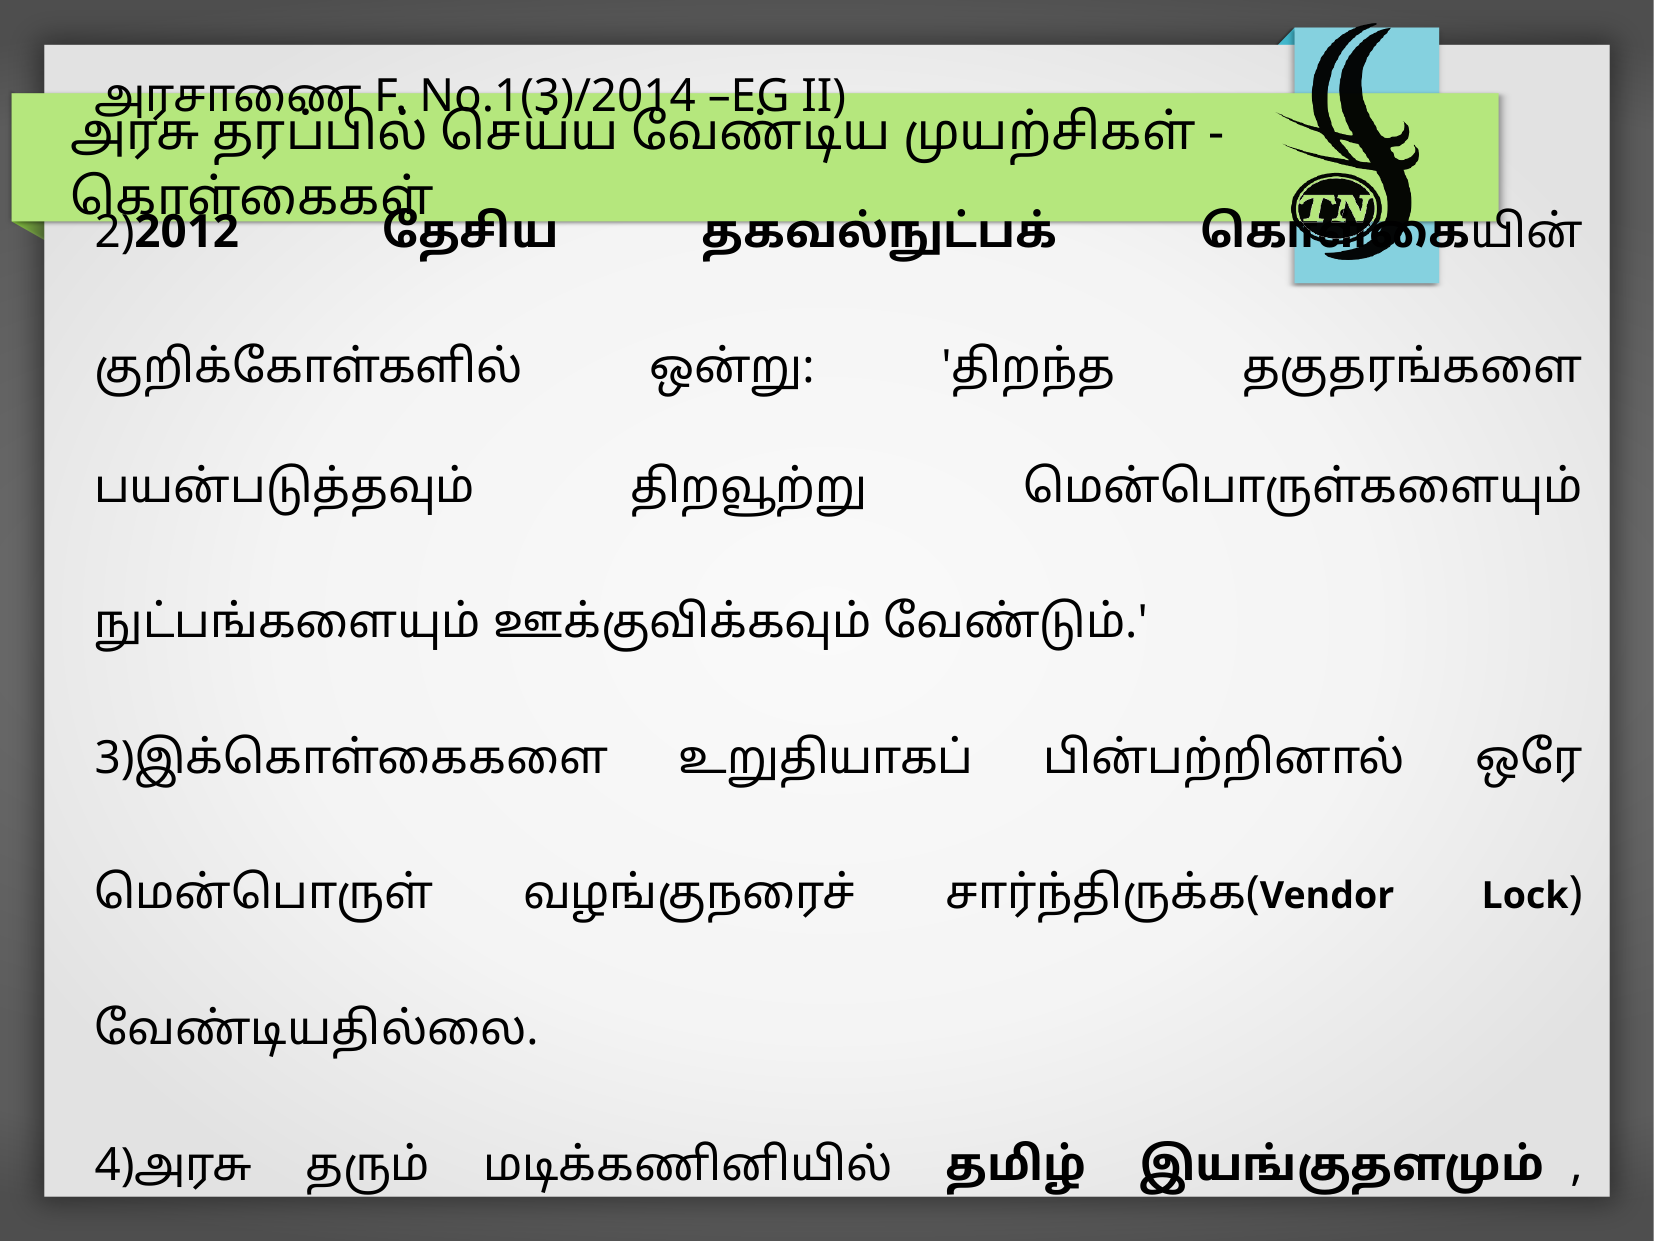

1)திறவூற்று பொதுவள மென்பொருள்களின் கட்டாயப்பயன்பாட்டுக்கான அரசாணை (மாதிரி இந்திய அரசாணை F. No.1(3)/2014 –EG II)
2)2012 தேசிய தகவல்நுட்பக் கொள்கையின் குறிக்கோள்களில் ஒன்று: 'திறந்த தகுதரங்களை பயன்படுத்தவும் திறவூற்று மென்பொருள்களையும் நுட்பங்களையும் ஊக்குவிக்கவும் வேண்டும்.'
3)இக்கொள்கைகளை உறுதியாகப் பின்பற்றினால் ஒரே மென்பொருள் வழங்குநரைச் சார்ந்திருக்க(Vendor Lock) வேண்டியதில்லை.
4)அரசு தரும் மடிக்கணினியில் தமிழ் இயங்குதளமும் , விசைப்பலகையயும் நிறுவித்தர வேண்டும்.
# அரசு தரப்பில் செய்ய வேண்டிய முயற்சிகள் - கொள்கைகள்